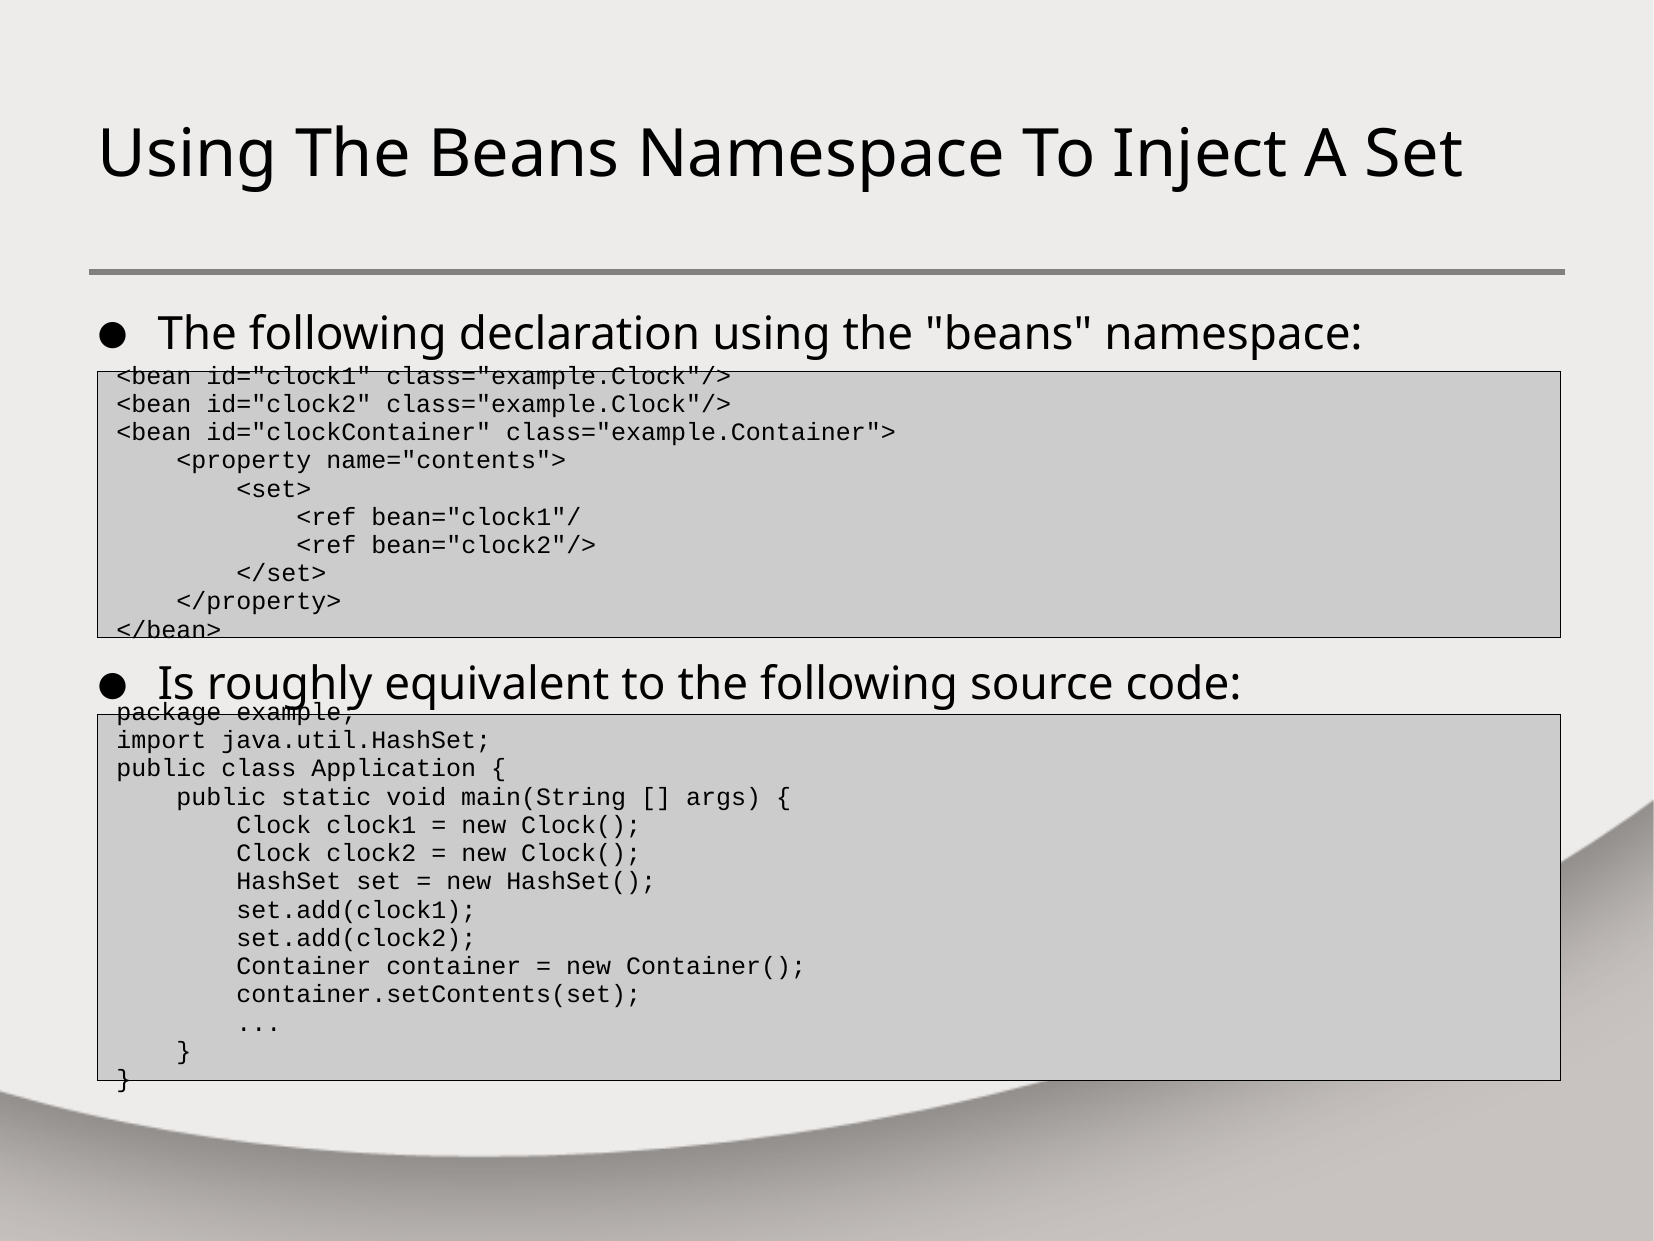

# Using The Beans Namespace To Inject A Set
The following declaration using the "beans" namespace:
Is roughly equivalent to the following source code:
<bean id="clock1" class="example.Clock"/>
<bean id="clock2" class="example.Clock"/>
<bean id="clockContainer" class="example.Container">
 <property name="contents">
 <set>
 <ref bean="clock1"/
 <ref bean="clock2"/>
 </set>
 </property>
</bean>
package example;
import java.util.HashSet;
public class Application {
 public static void main(String [] args) {
 Clock clock1 = new Clock();
 Clock clock2 = new Clock();
 HashSet set = new HashSet();
 set.add(clock1);
 set.add(clock2);
 Container container = new Container();
 container.setContents(set);
 ...
 }
}